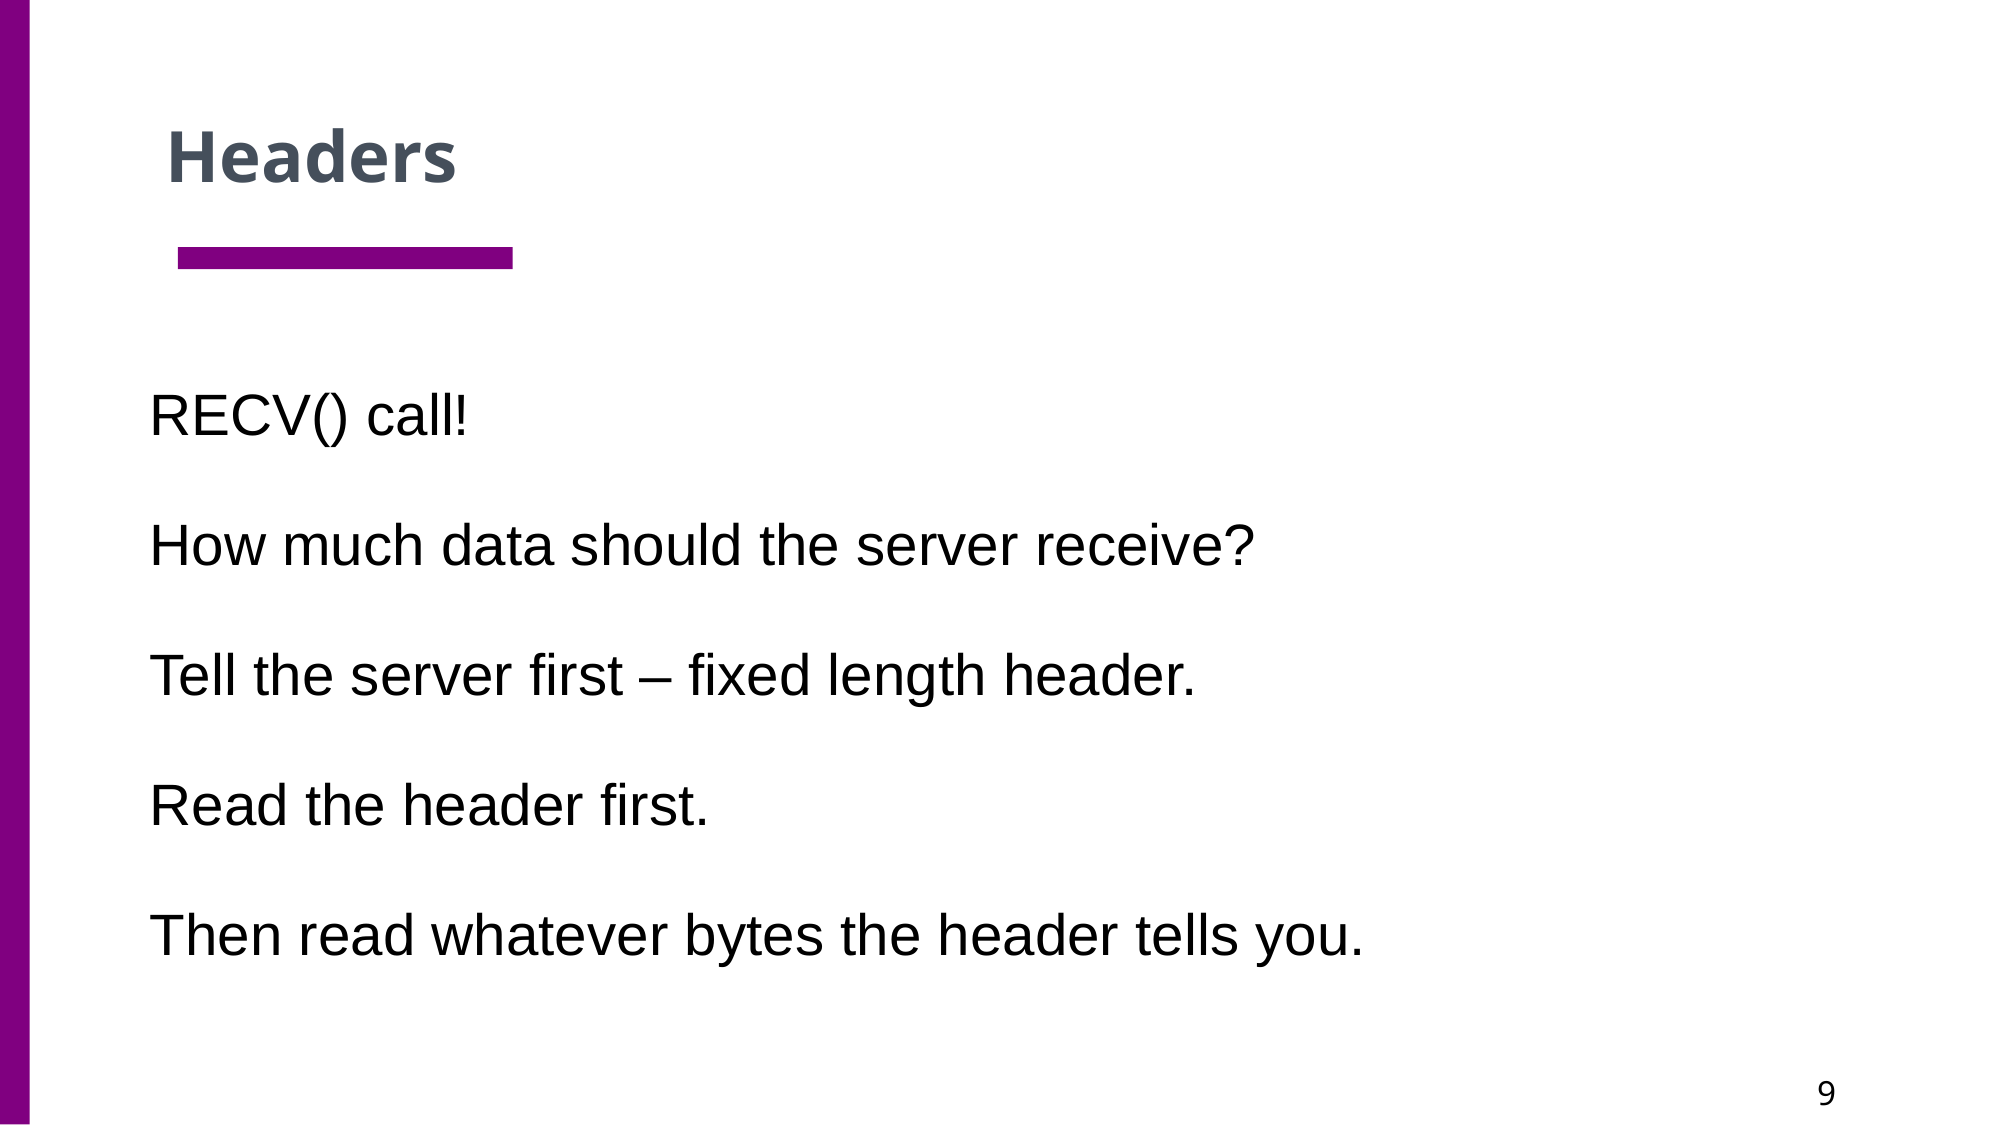

Headers
RECV() call!
How much data should the server receive?
Tell the server first – fixed length header.
Read the header first.
Then read whatever bytes the header tells you.